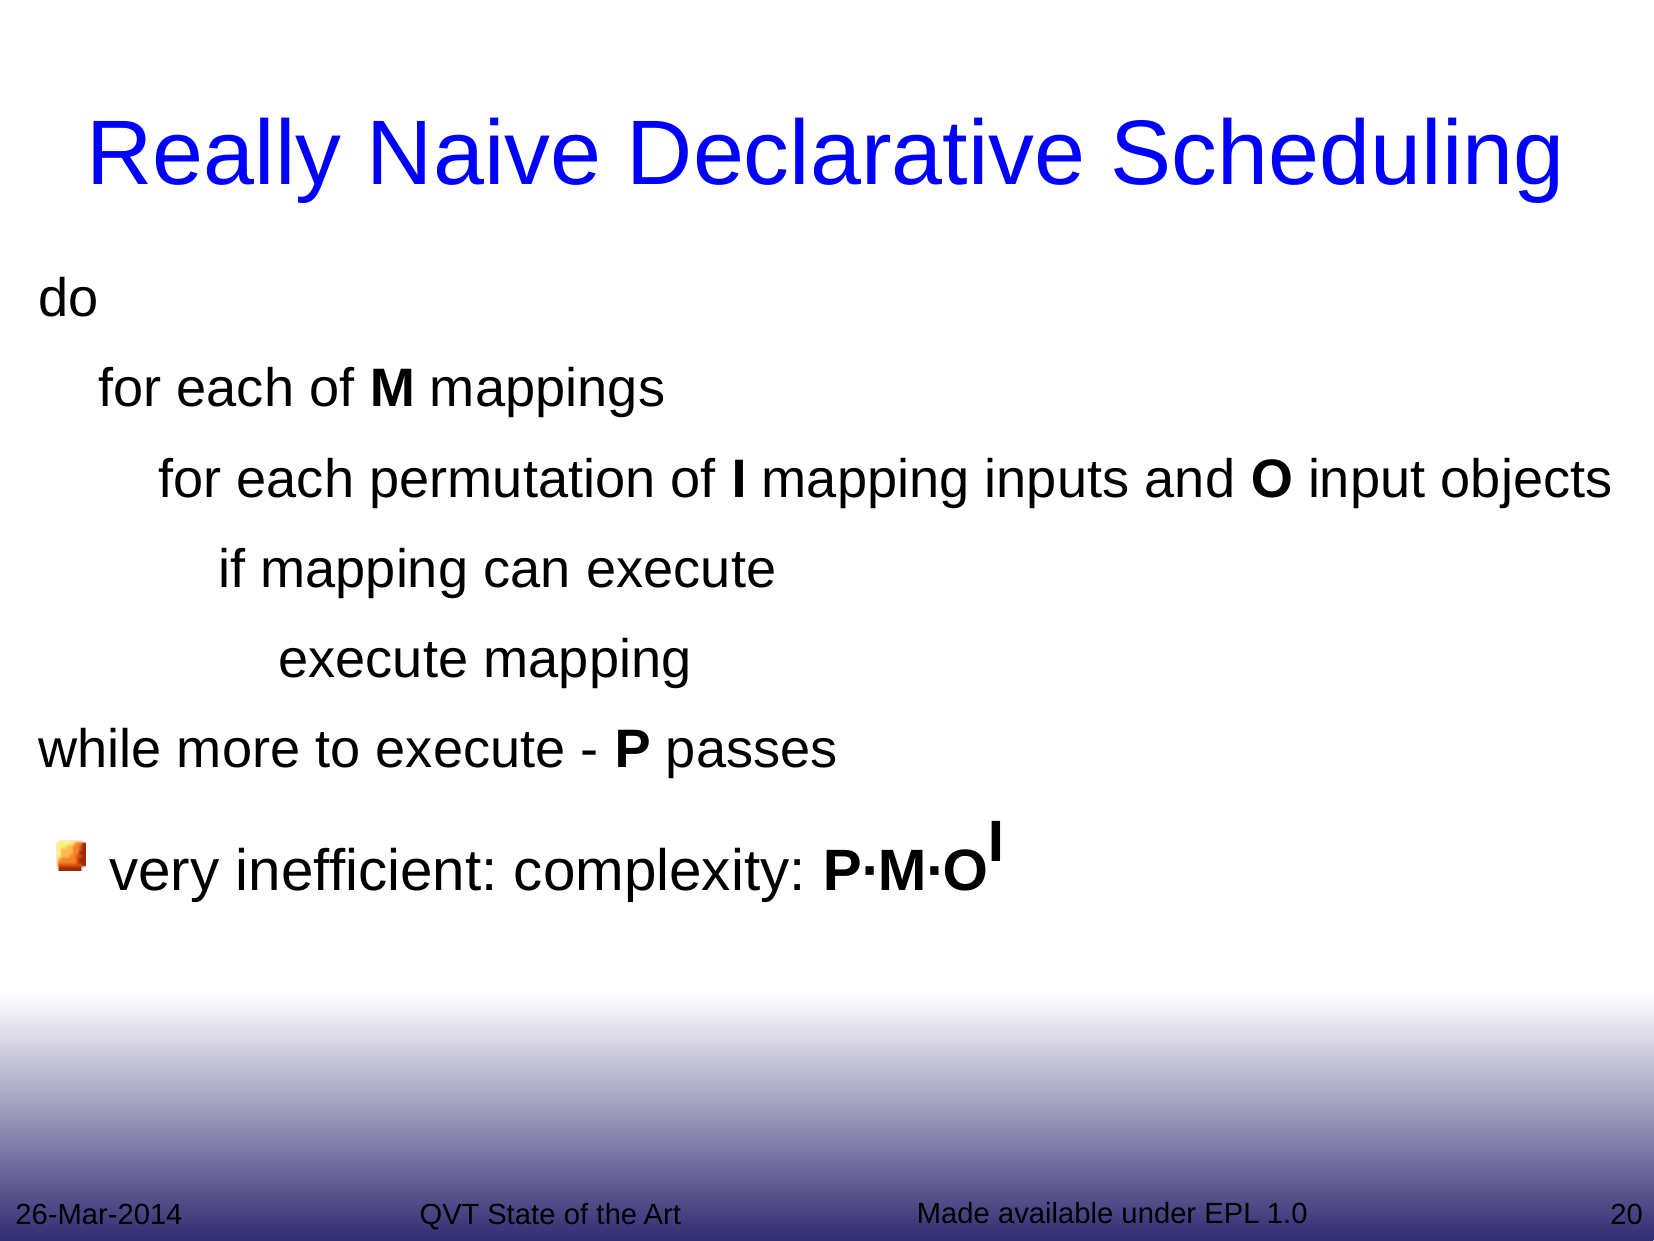

# Really Naive Declarative Scheduling
do
 for each of M mappings
 for each permutation of I mapping inputs and O input objects
 if mapping can execute
 execute mapping
while more to execute - P passes
very inefficient: complexity: P∙M∙OI
26-Mar-2014
QVT State of the Art
20